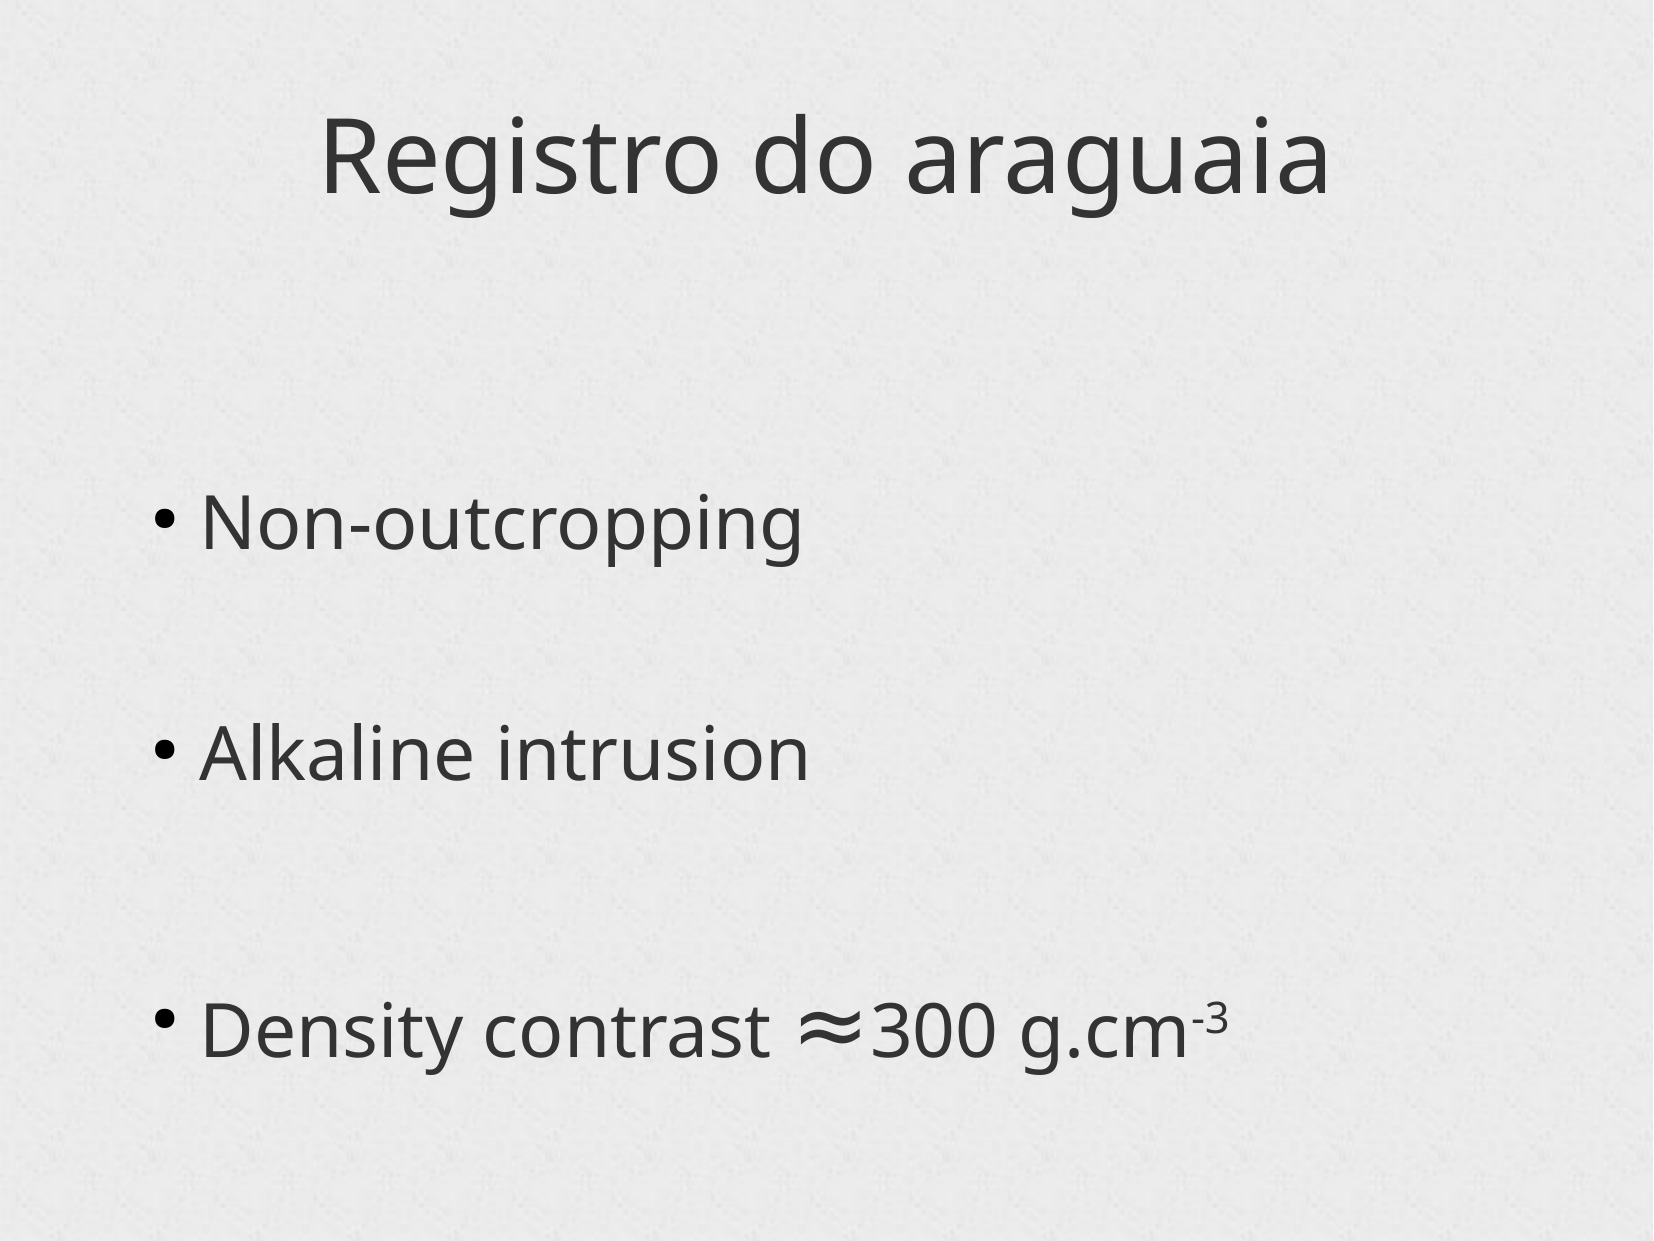

# Registro do araguaia
Non-outcropping
Alkaline intrusion
Density contrast ≈300 g.cm-3